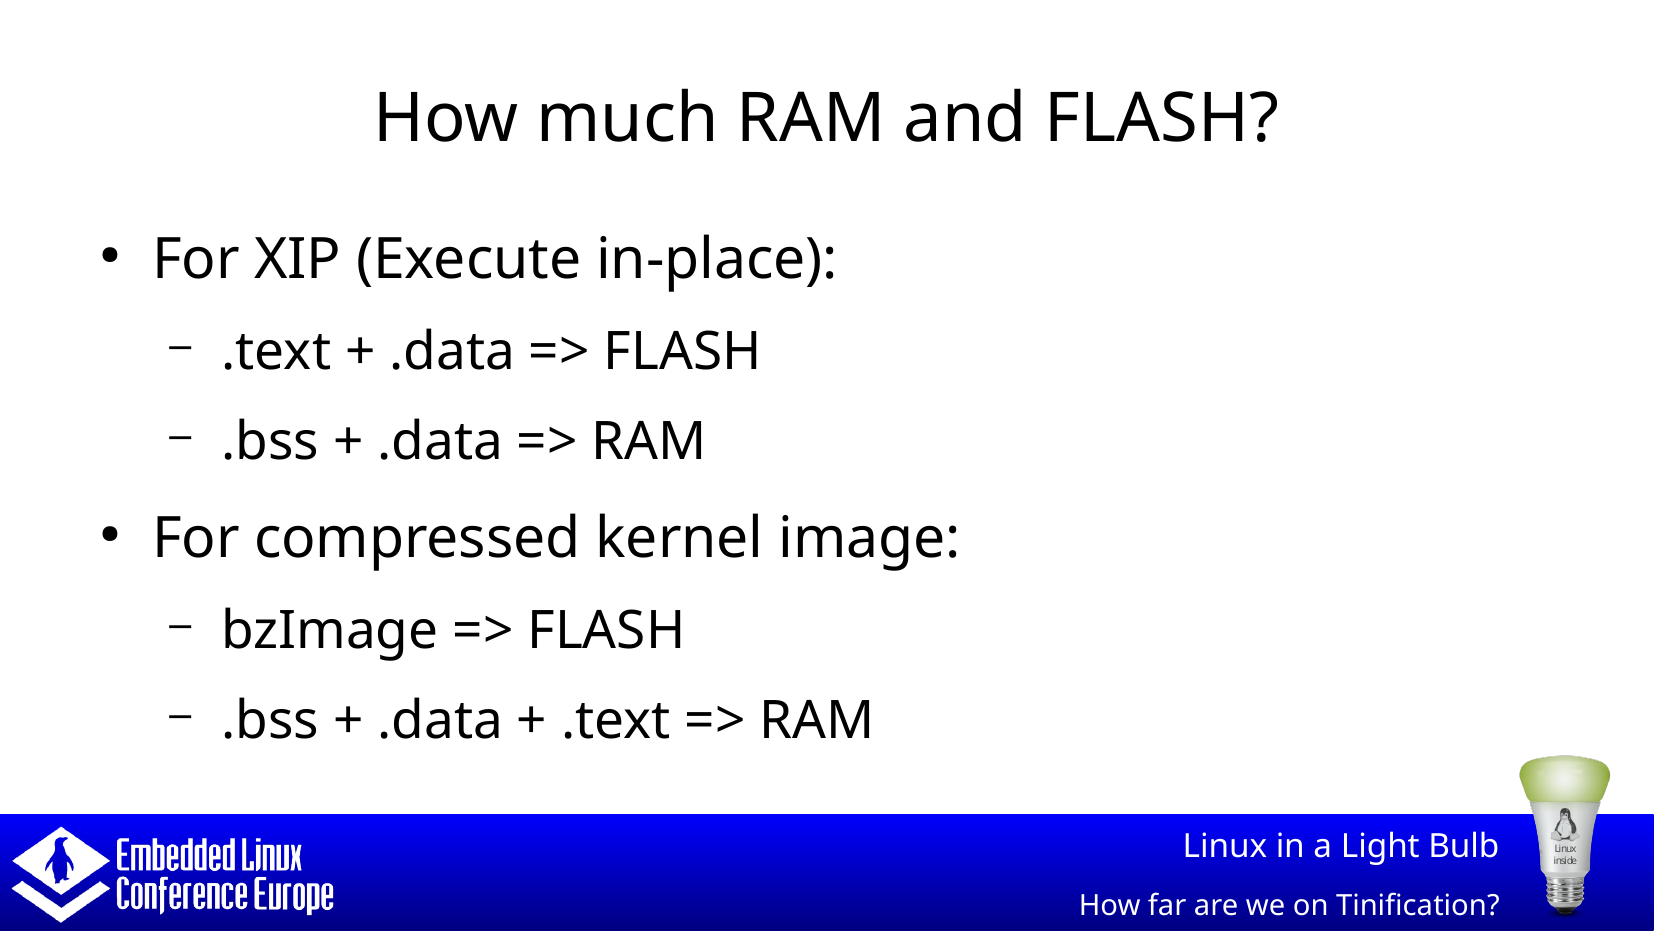

# How much RAM and FLASH?
For XIP (Execute in-place):
.text + .data => FLASH
.bss + .data => RAM
For compressed kernel image:
bzImage => FLASH
.bss + .data + .text => RAM
Linux in a Light Bulb